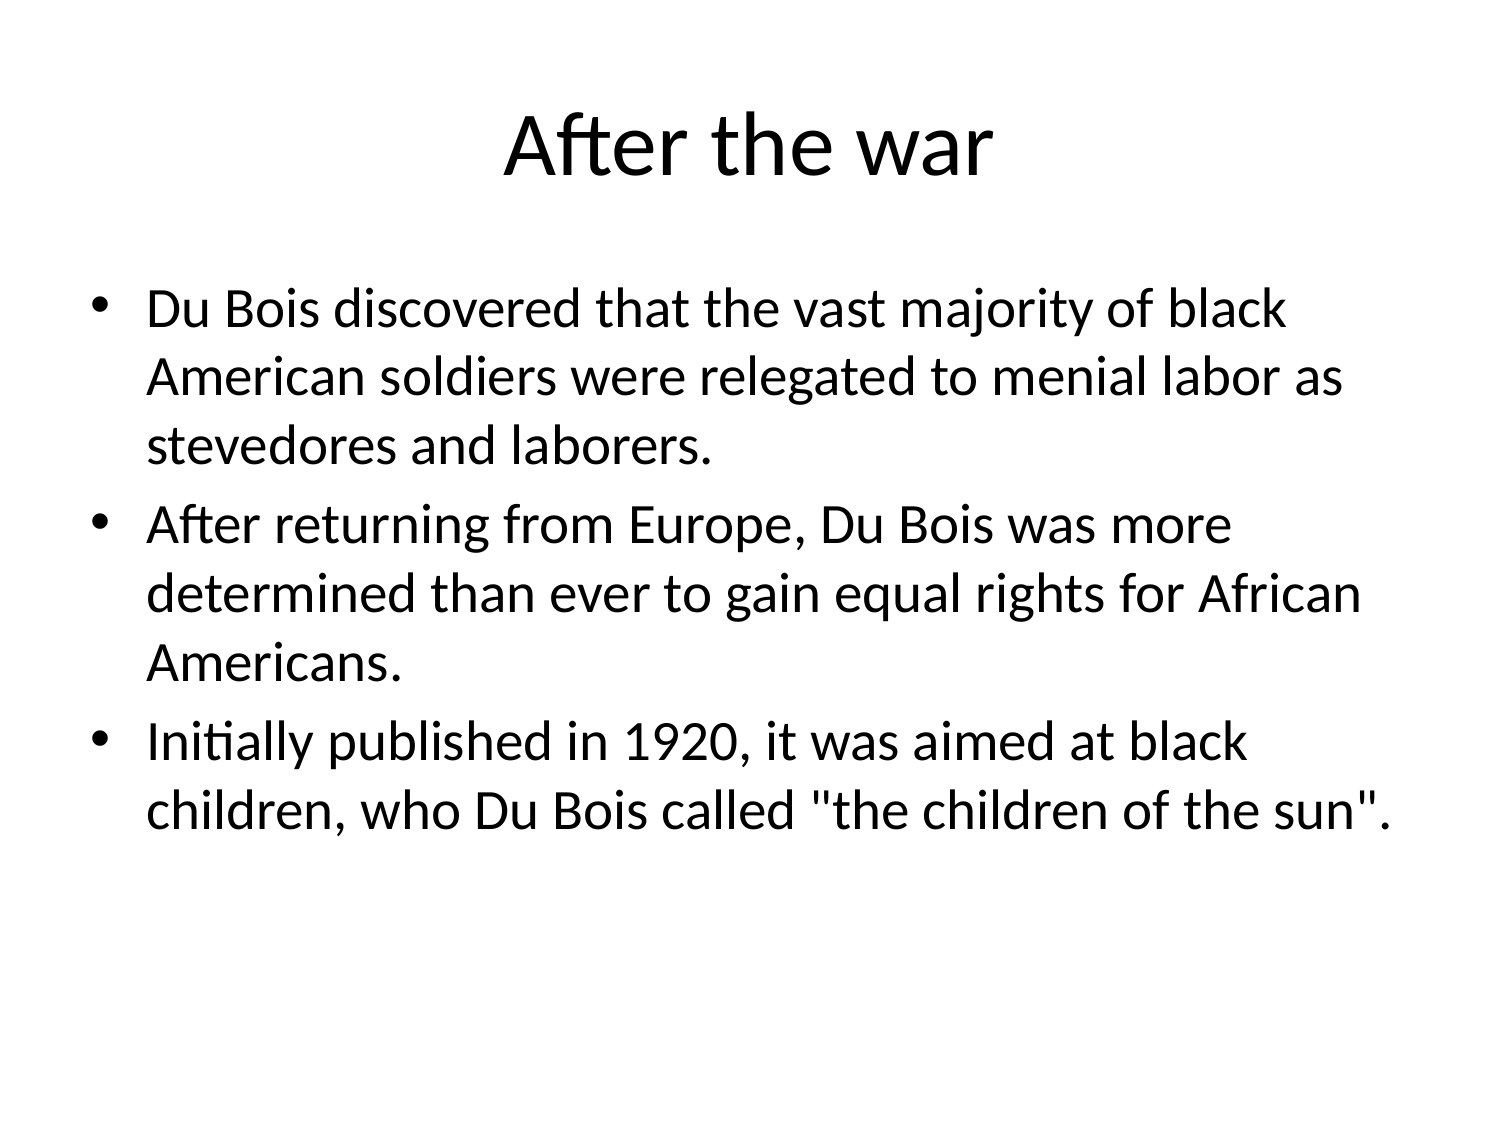

# After the war
Du Bois discovered that the vast majority of black American soldiers were relegated to menial labor as stevedores and laborers.
After returning from Europe, Du Bois was more determined than ever to gain equal rights for African Americans.
Initially published in 1920, it was aimed at black children, who Du Bois called "the children of the sun".